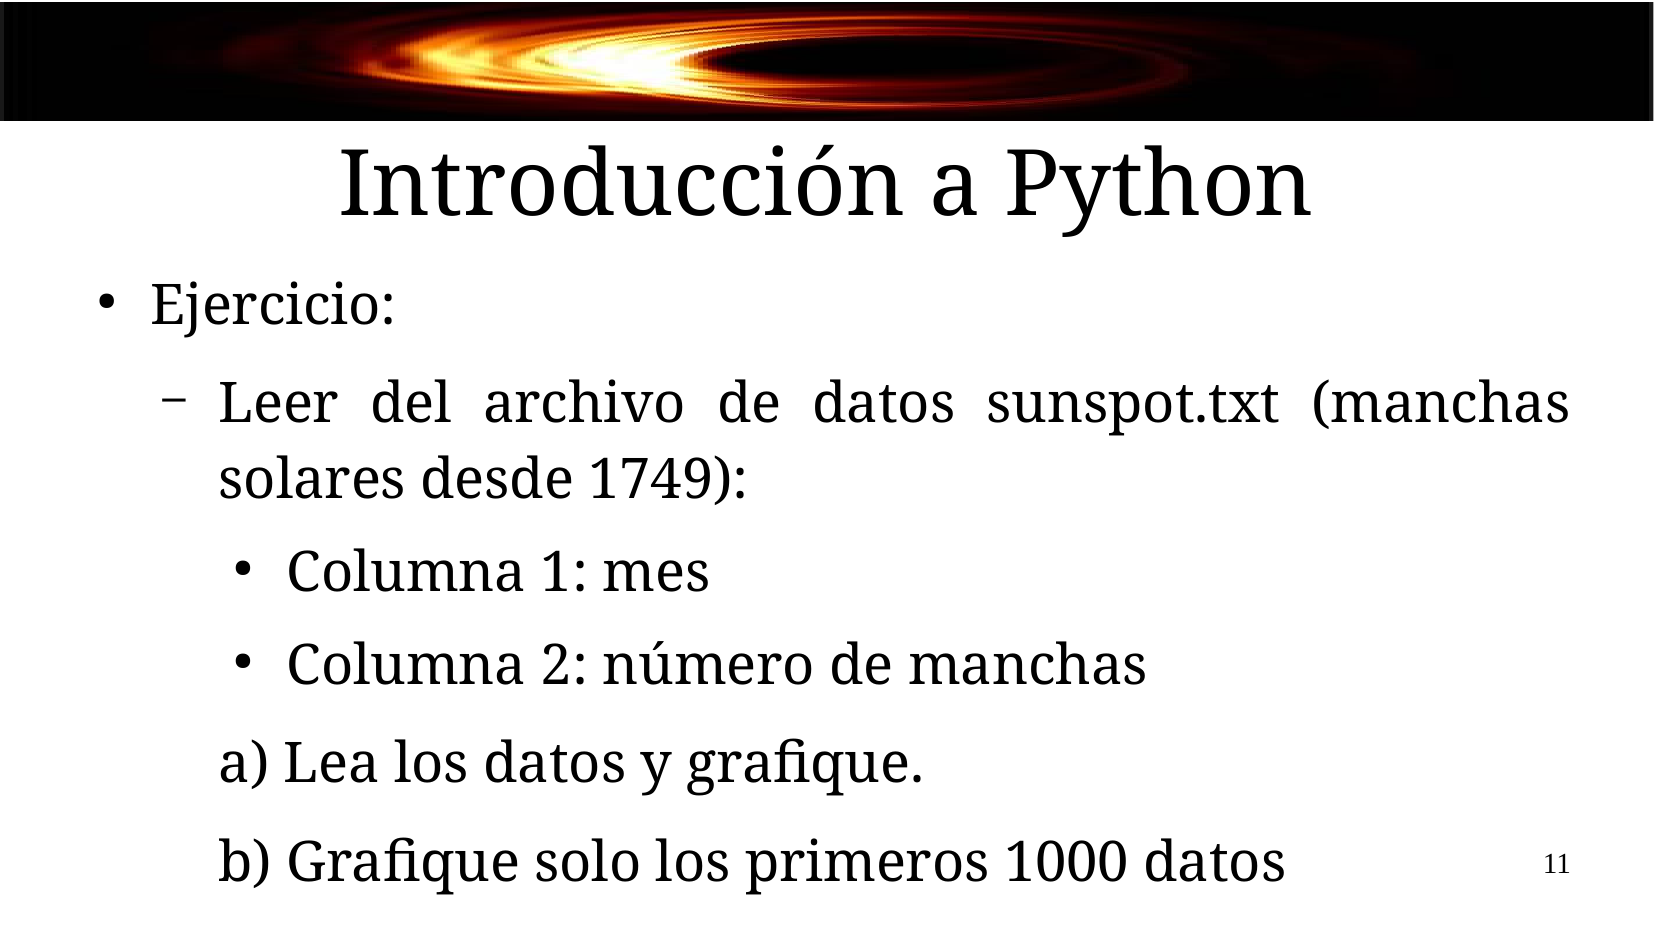

Introducción a Python
# Ejercicio:
Leer del archivo de datos sunspot.txt (manchas solares desde 1749):
Columna 1: mes
Columna 2: número de manchas
a) Lea los datos y grafique.
b) Grafique solo los primeros 1000 datos
11